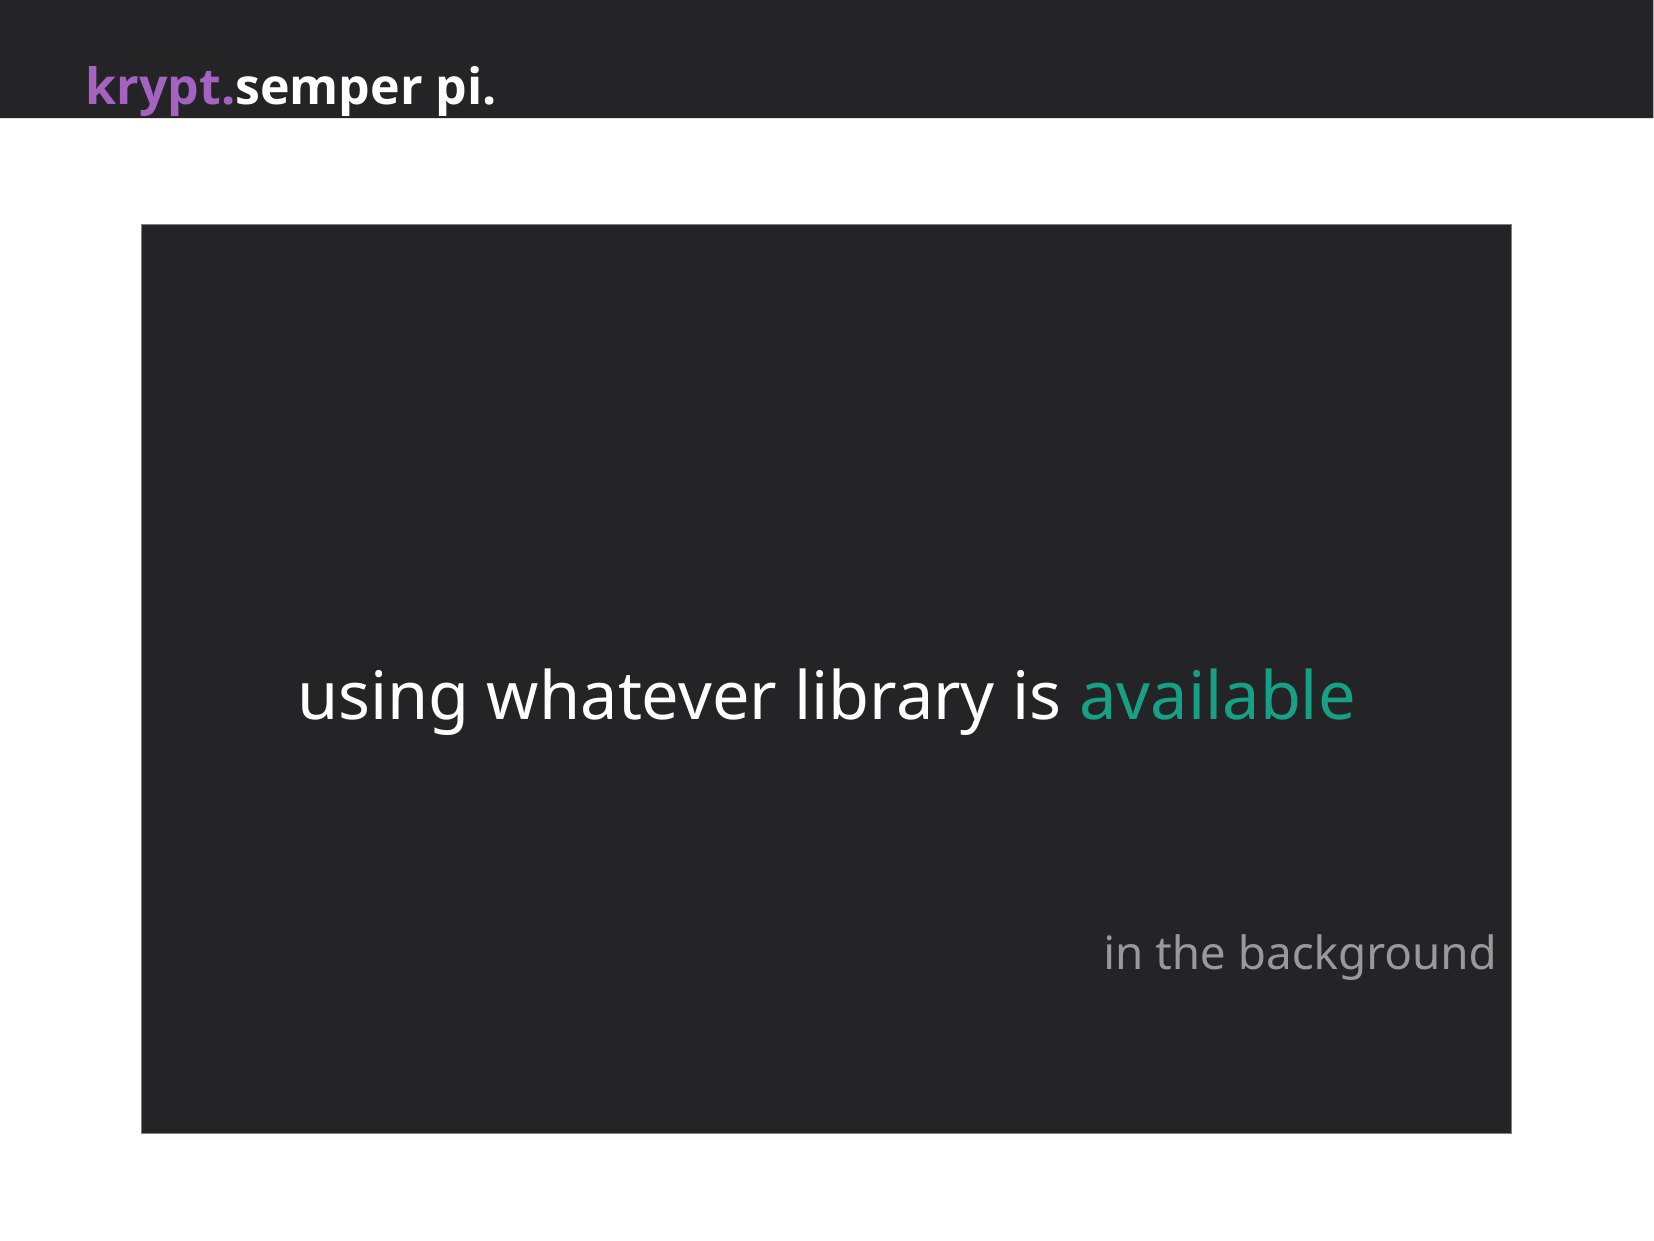

krypt.semper pi.
using whatever library is available
in the background
krypt first of all is a framework